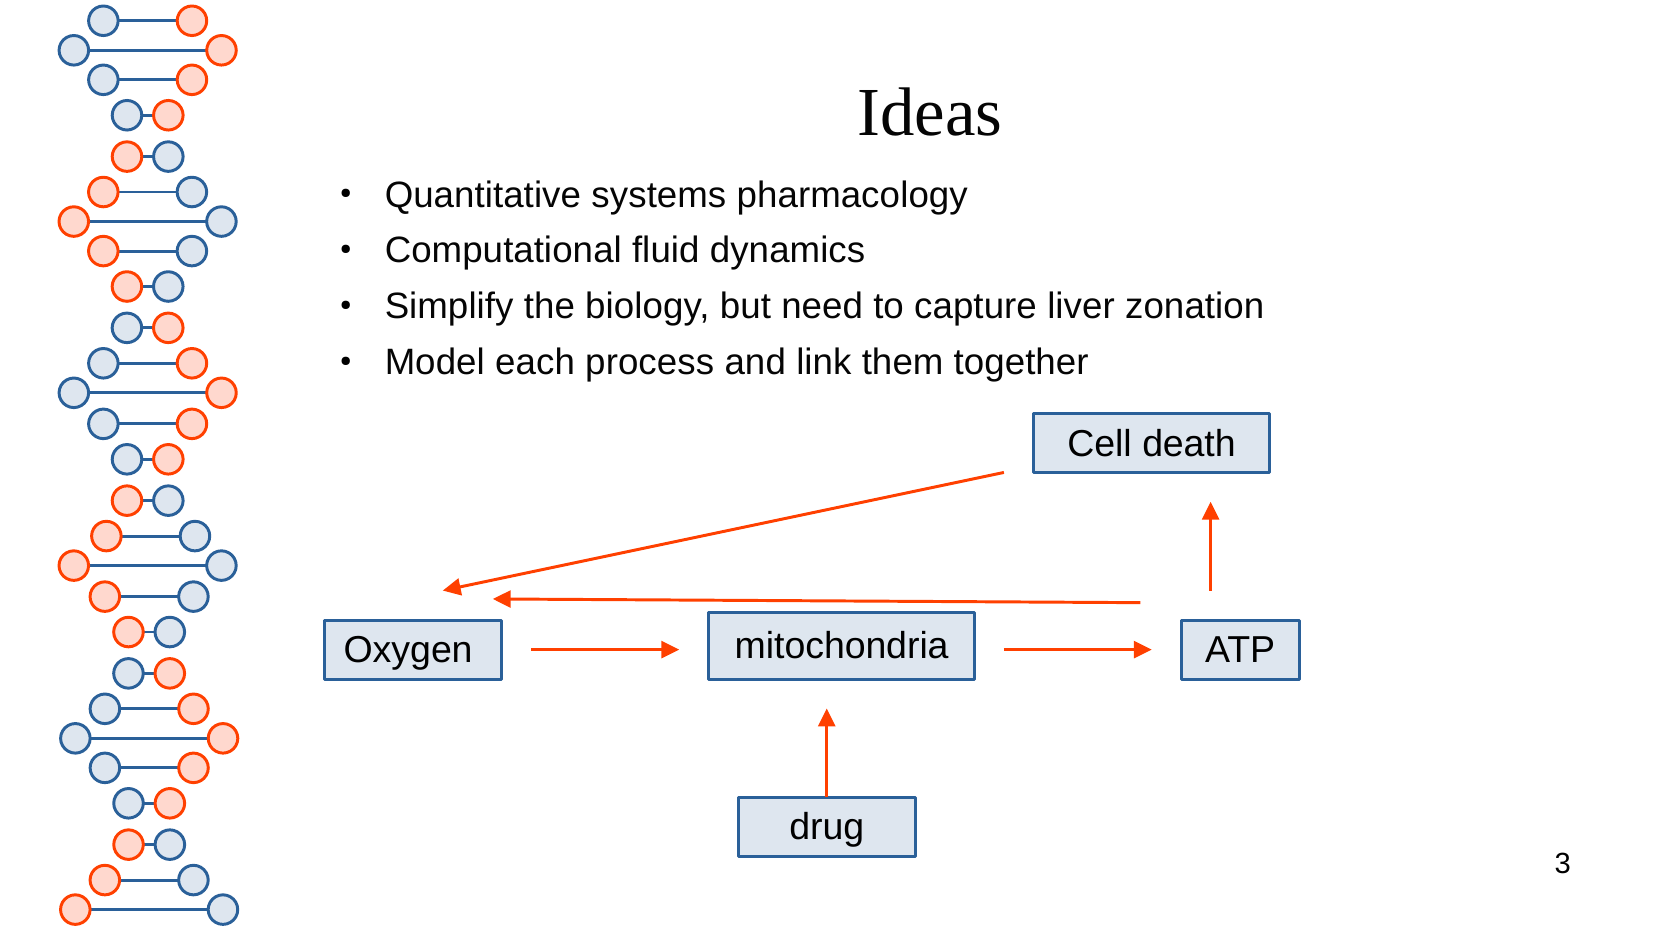

# Ideas
Quantitative systems pharmacology
Computational fluid dynamics
Simplify the biology, but need to capture liver zonation
Model each process and link them together
Cell death
mitochondria
Oxygen
ATP
drug
3